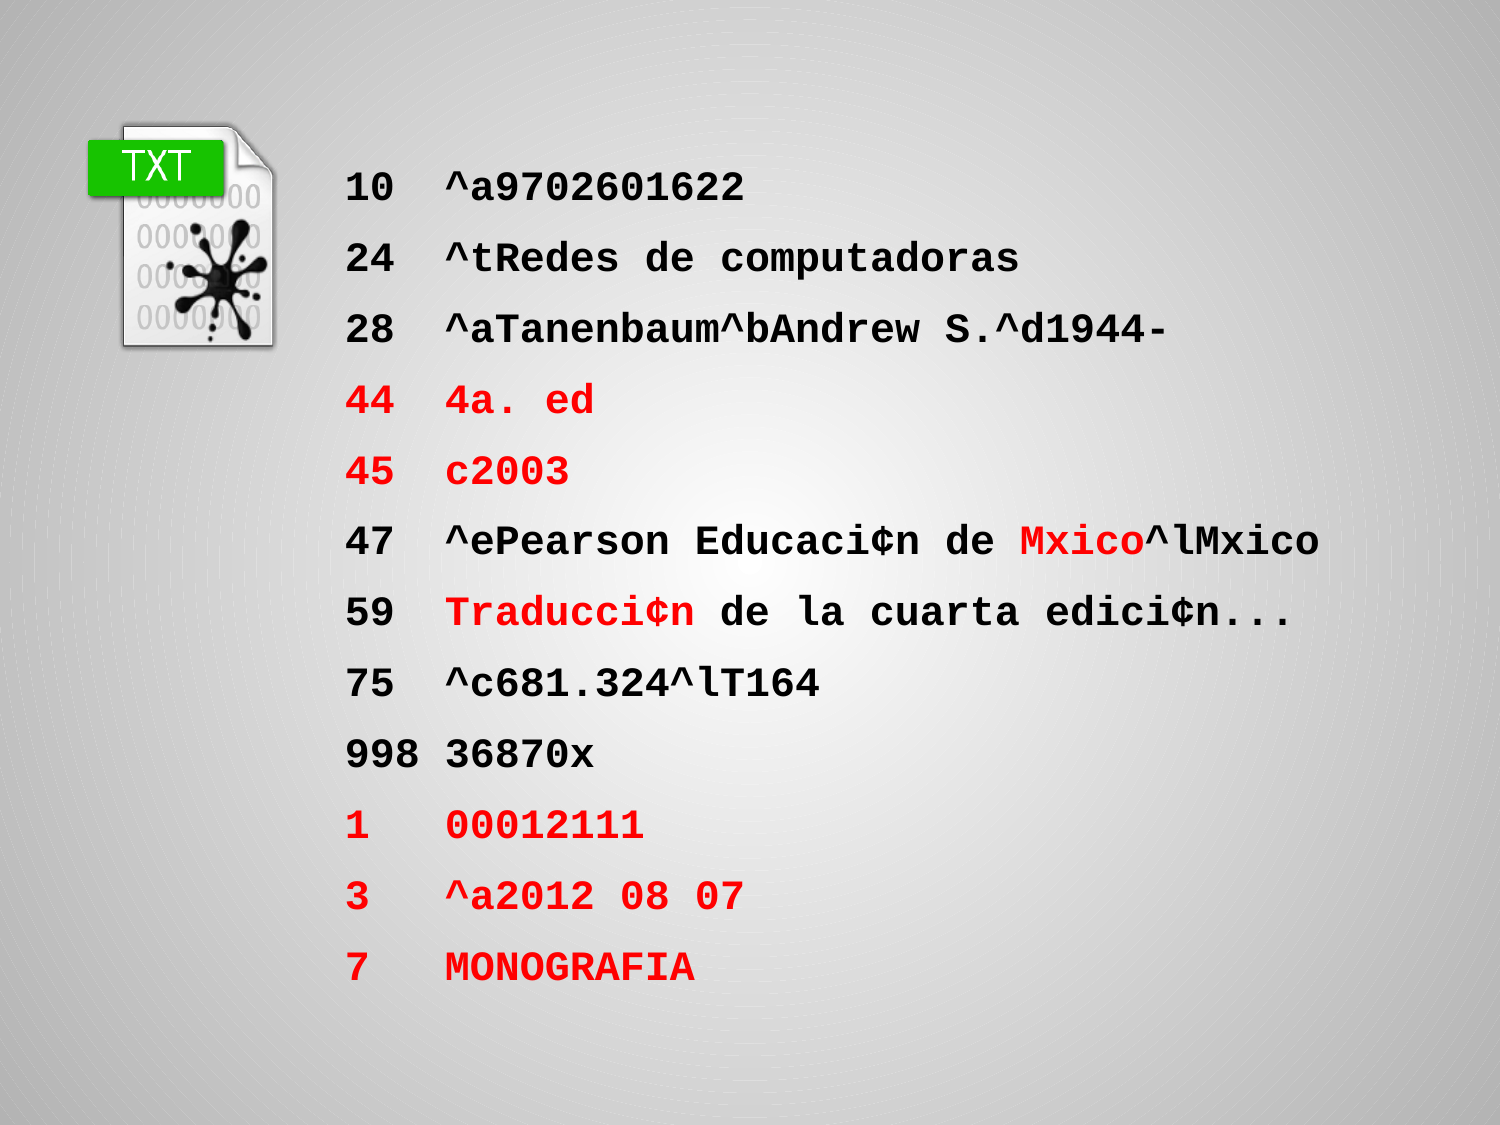

10 ^a9702601622
24 ^tRedes de computadoras
28 ^aTanenbaum^bAndrew S.^d1944-
44 4a. ed
45 c2003
47 ^ePearson Educaci¢n de Mxico^lMxico
59 Traducci¢n de la cuarta edici¢n...
75 ^c681.324^lT164
998 36870x
1 00012111
3 ^a2012 08 07
7 MONOGRAFIA